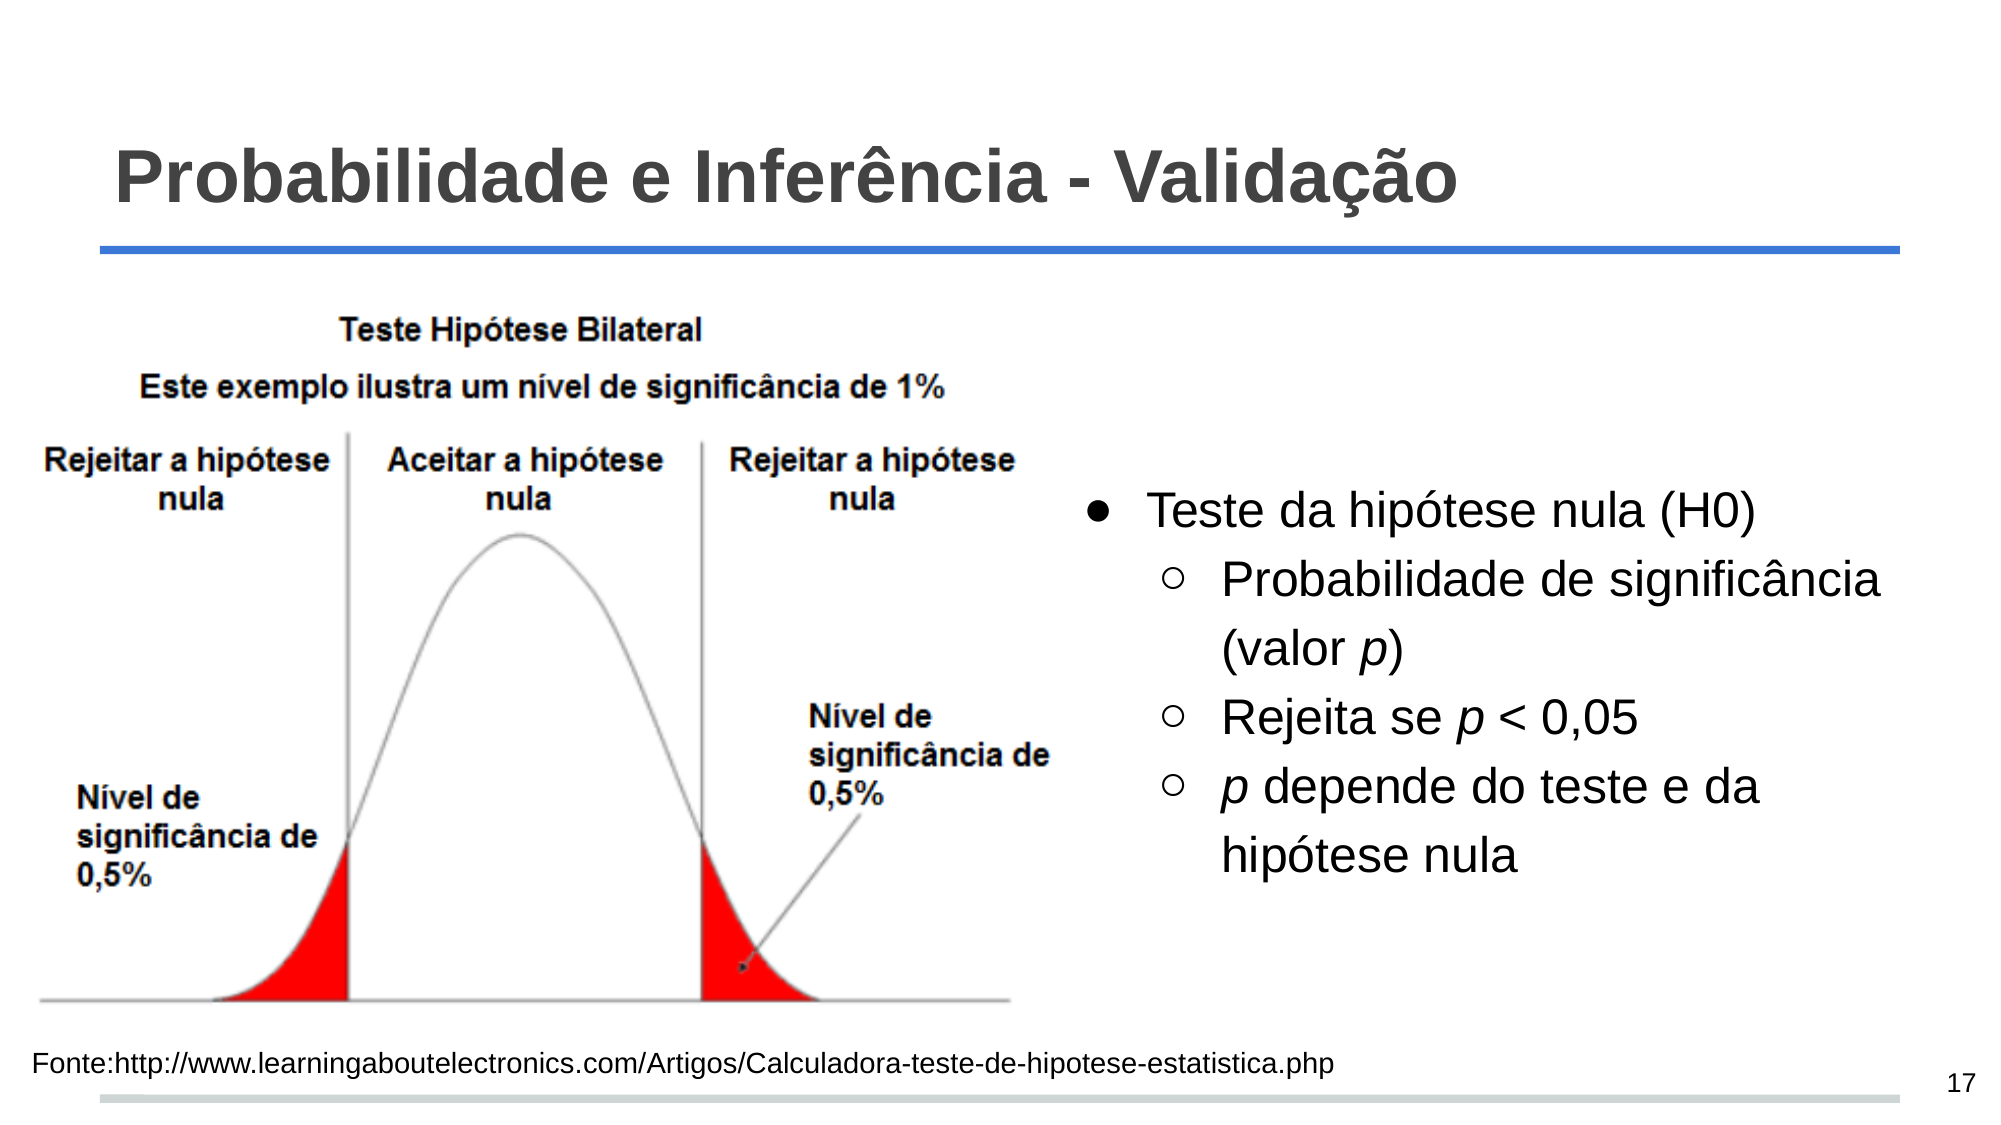

# Probabilidade e Inferência - Validação
Teste da hipótese nula (H0)
Probabilidade de significância (valor p)
Rejeita se p < 0,05
p depende do teste e da hipótese nula
Fonte:http://www.learningaboutelectronics.com/Artigos/Calculadora-teste-de-hipotese-estatistica.php